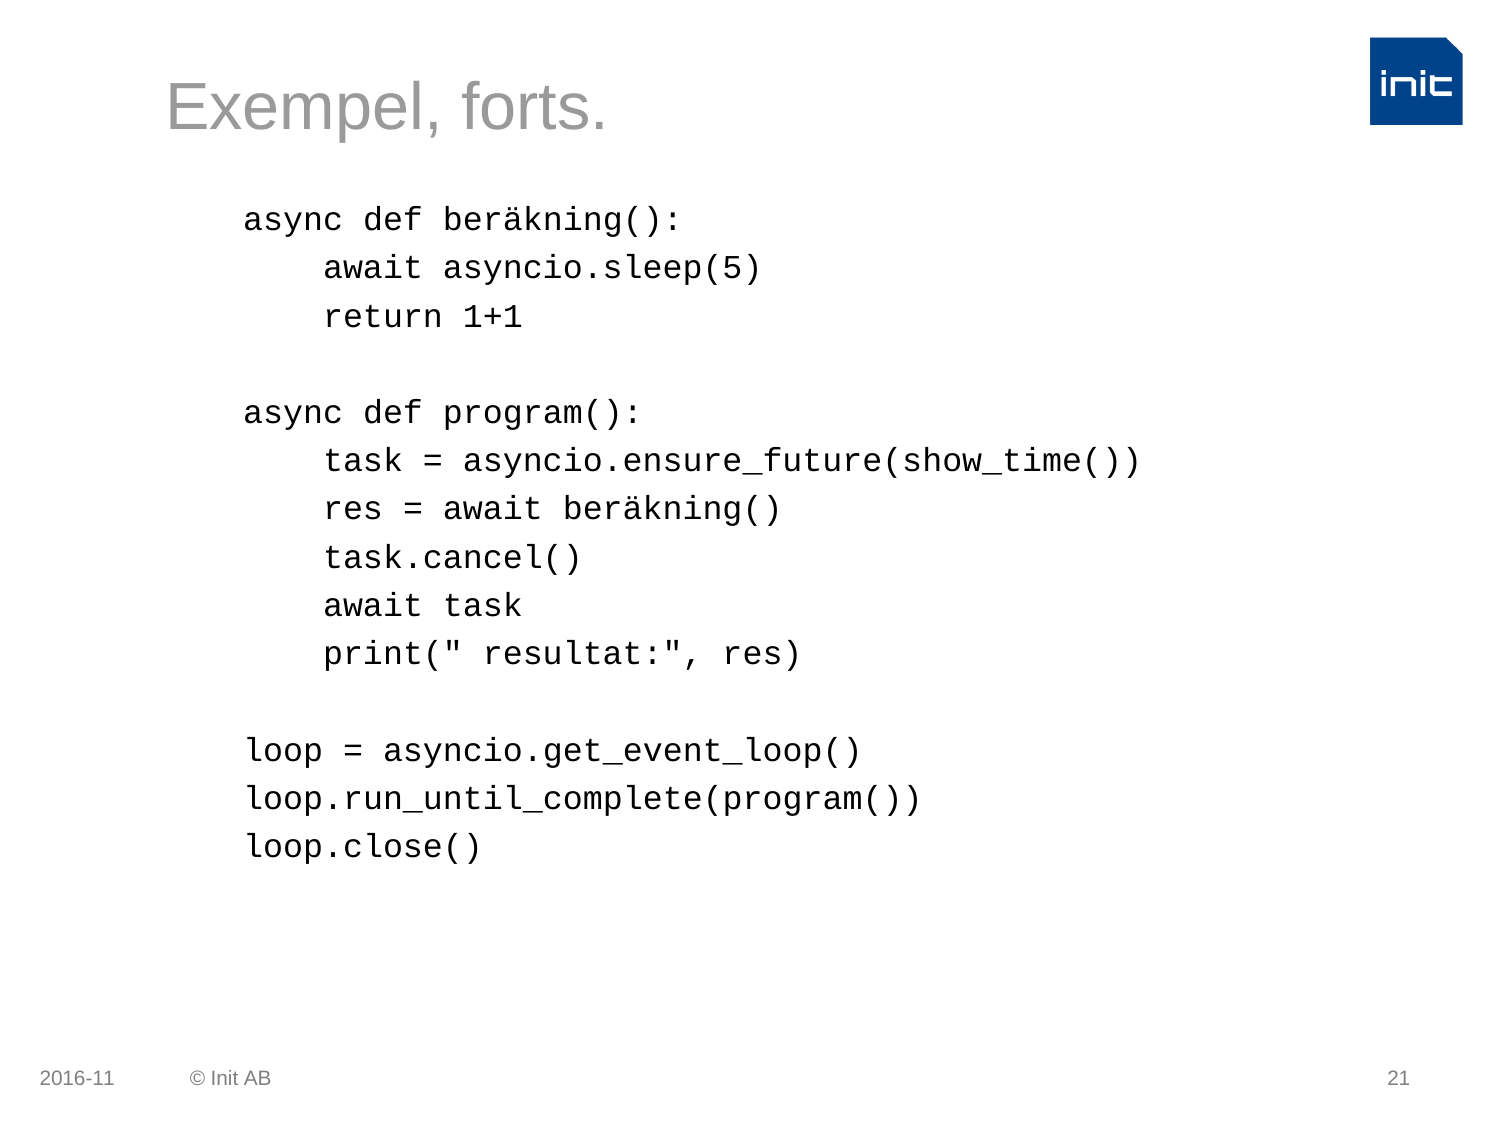

Exempel, forts.
async def beräkning():
 await asyncio.sleep(5)
 return 1+1
async def program():
 task = asyncio.ensure_future(show_time())
 res = await beräkning()
 task.cancel()
 await task
 print(" resultat:", res)
loop = asyncio.get_event_loop()
loop.run_until_complete(program())
loop.close()
2016-11
© Init AB